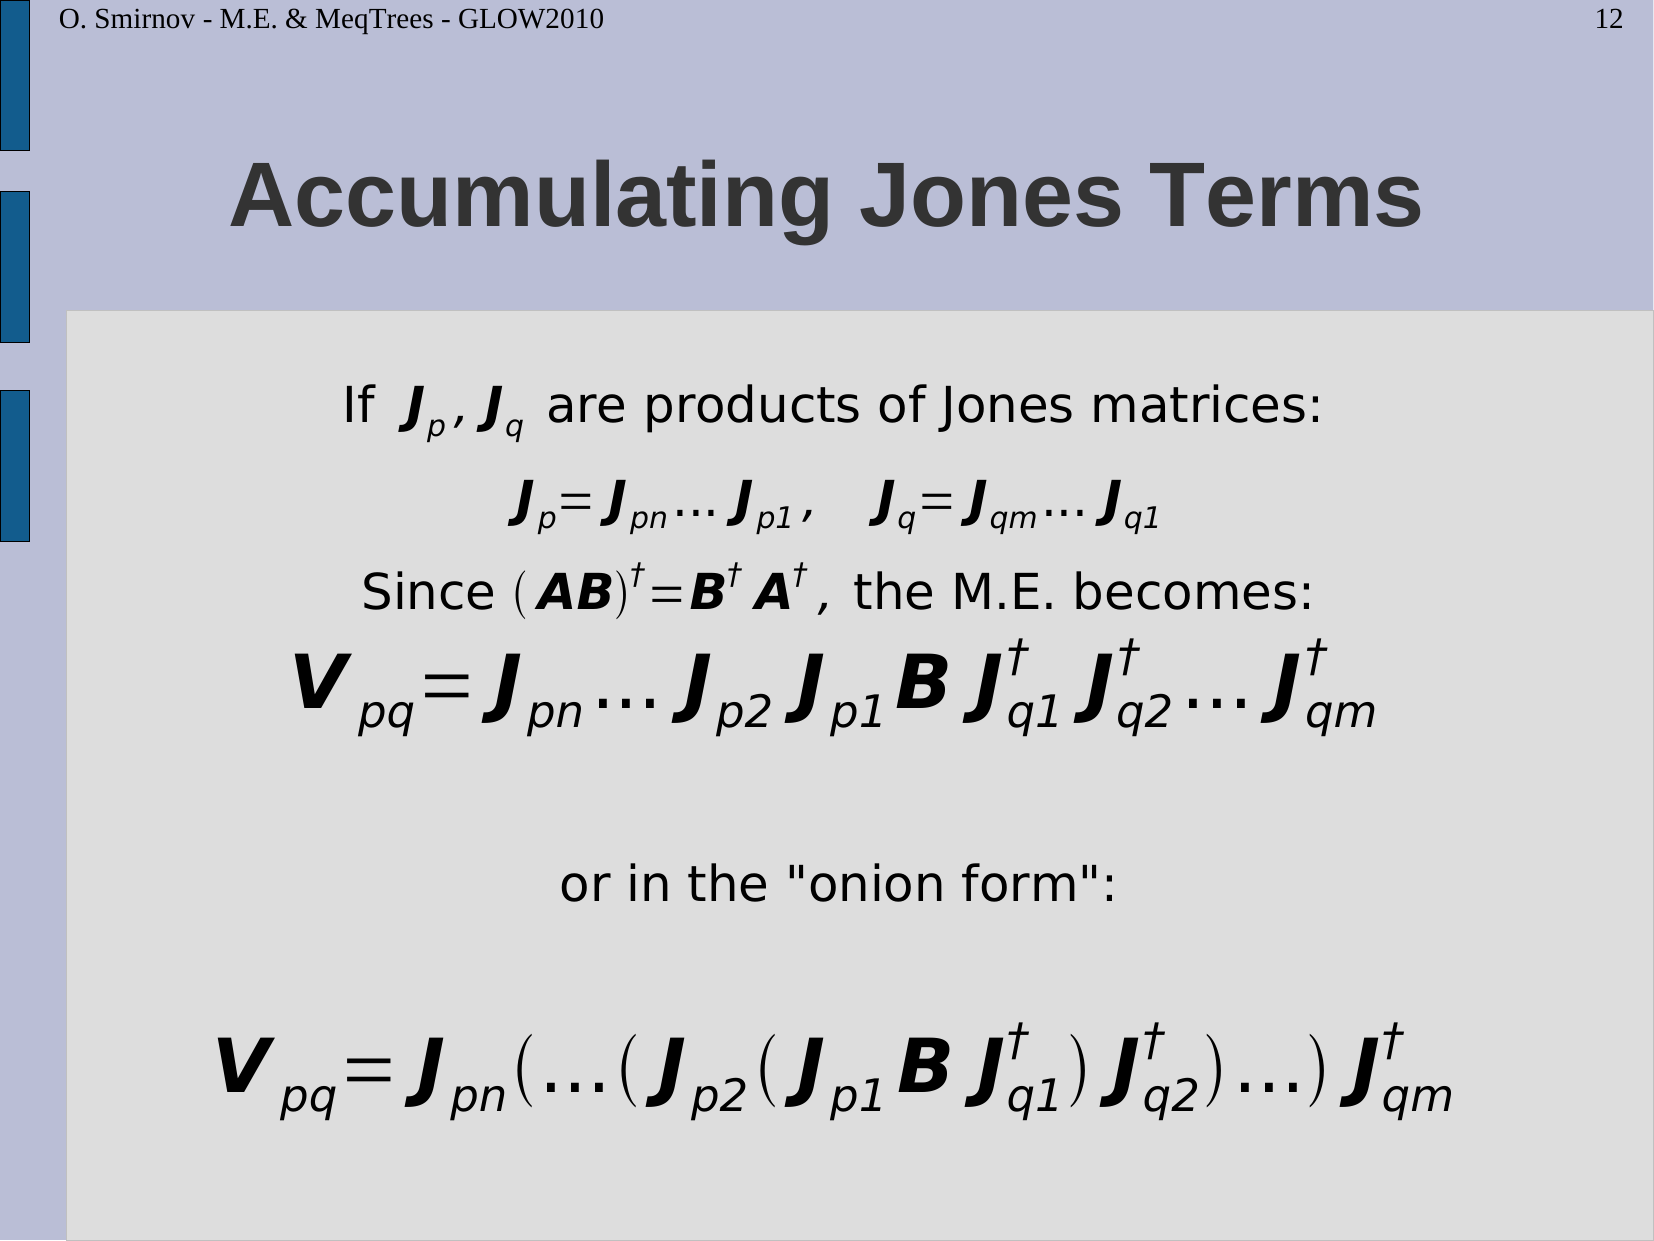

O. Smirnov - M.E. & MeqTrees - GLOW2010
12
# Accumulating Jones Terms